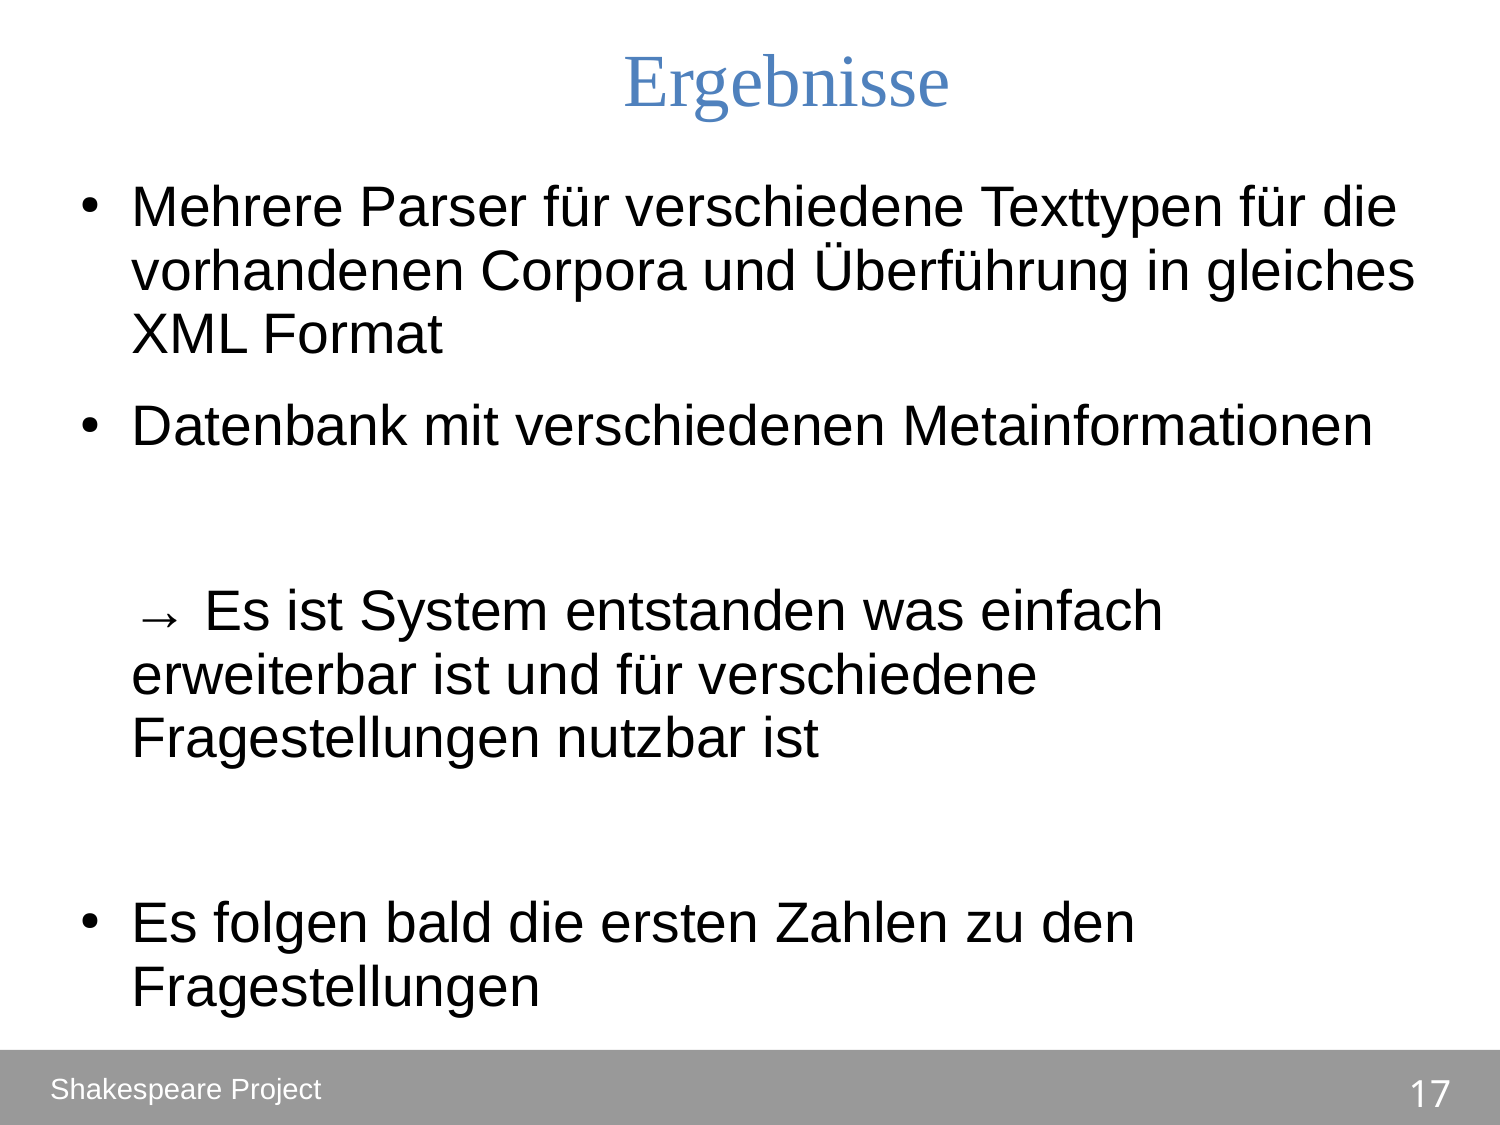

# Ergebnisse
Mehrere Parser für verschiedene Texttypen für die vorhandenen Corpora und Überführung in gleiches XML Format
Datenbank mit verschiedenen Metainformationen
→ Es ist System entstanden was einfach erweiterbar ist und für verschiedene Fragestellungen nutzbar ist
Es folgen bald die ersten Zahlen zu den Fragestellungen
Shakespeare Project